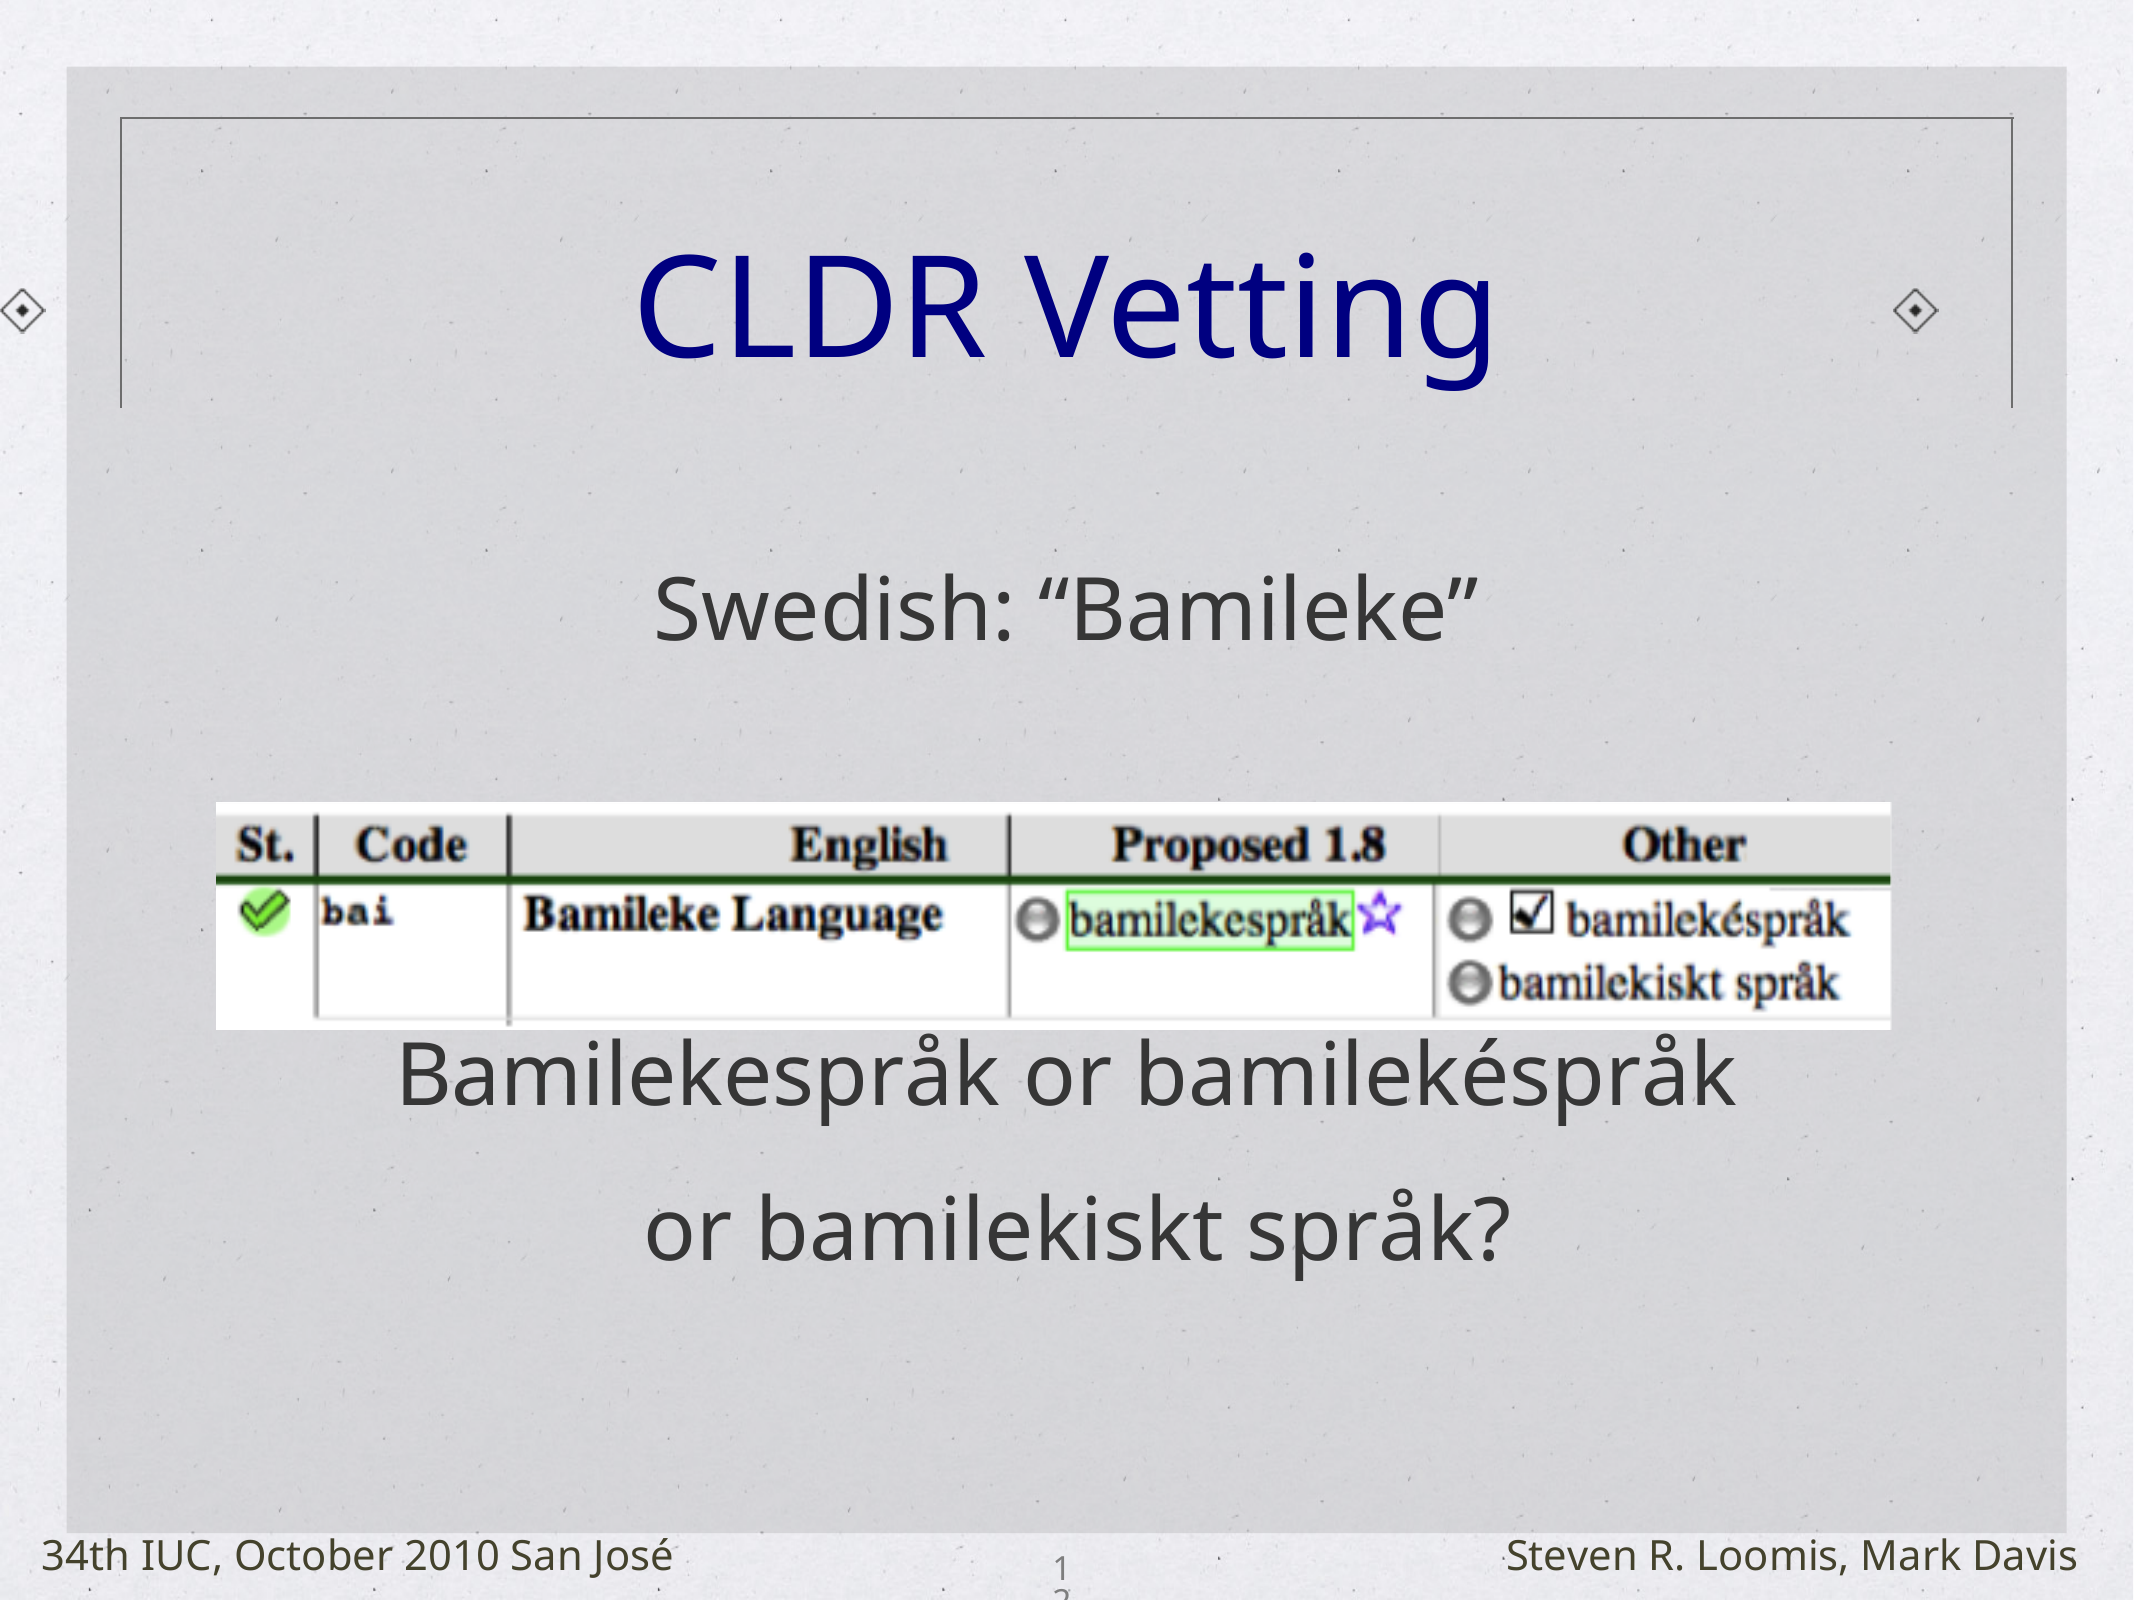

# CLDR Vetting
Swedish: “Bamileke”
Bamilekespråk or bamilekéspråk
 or bamilekiskt språk?
12